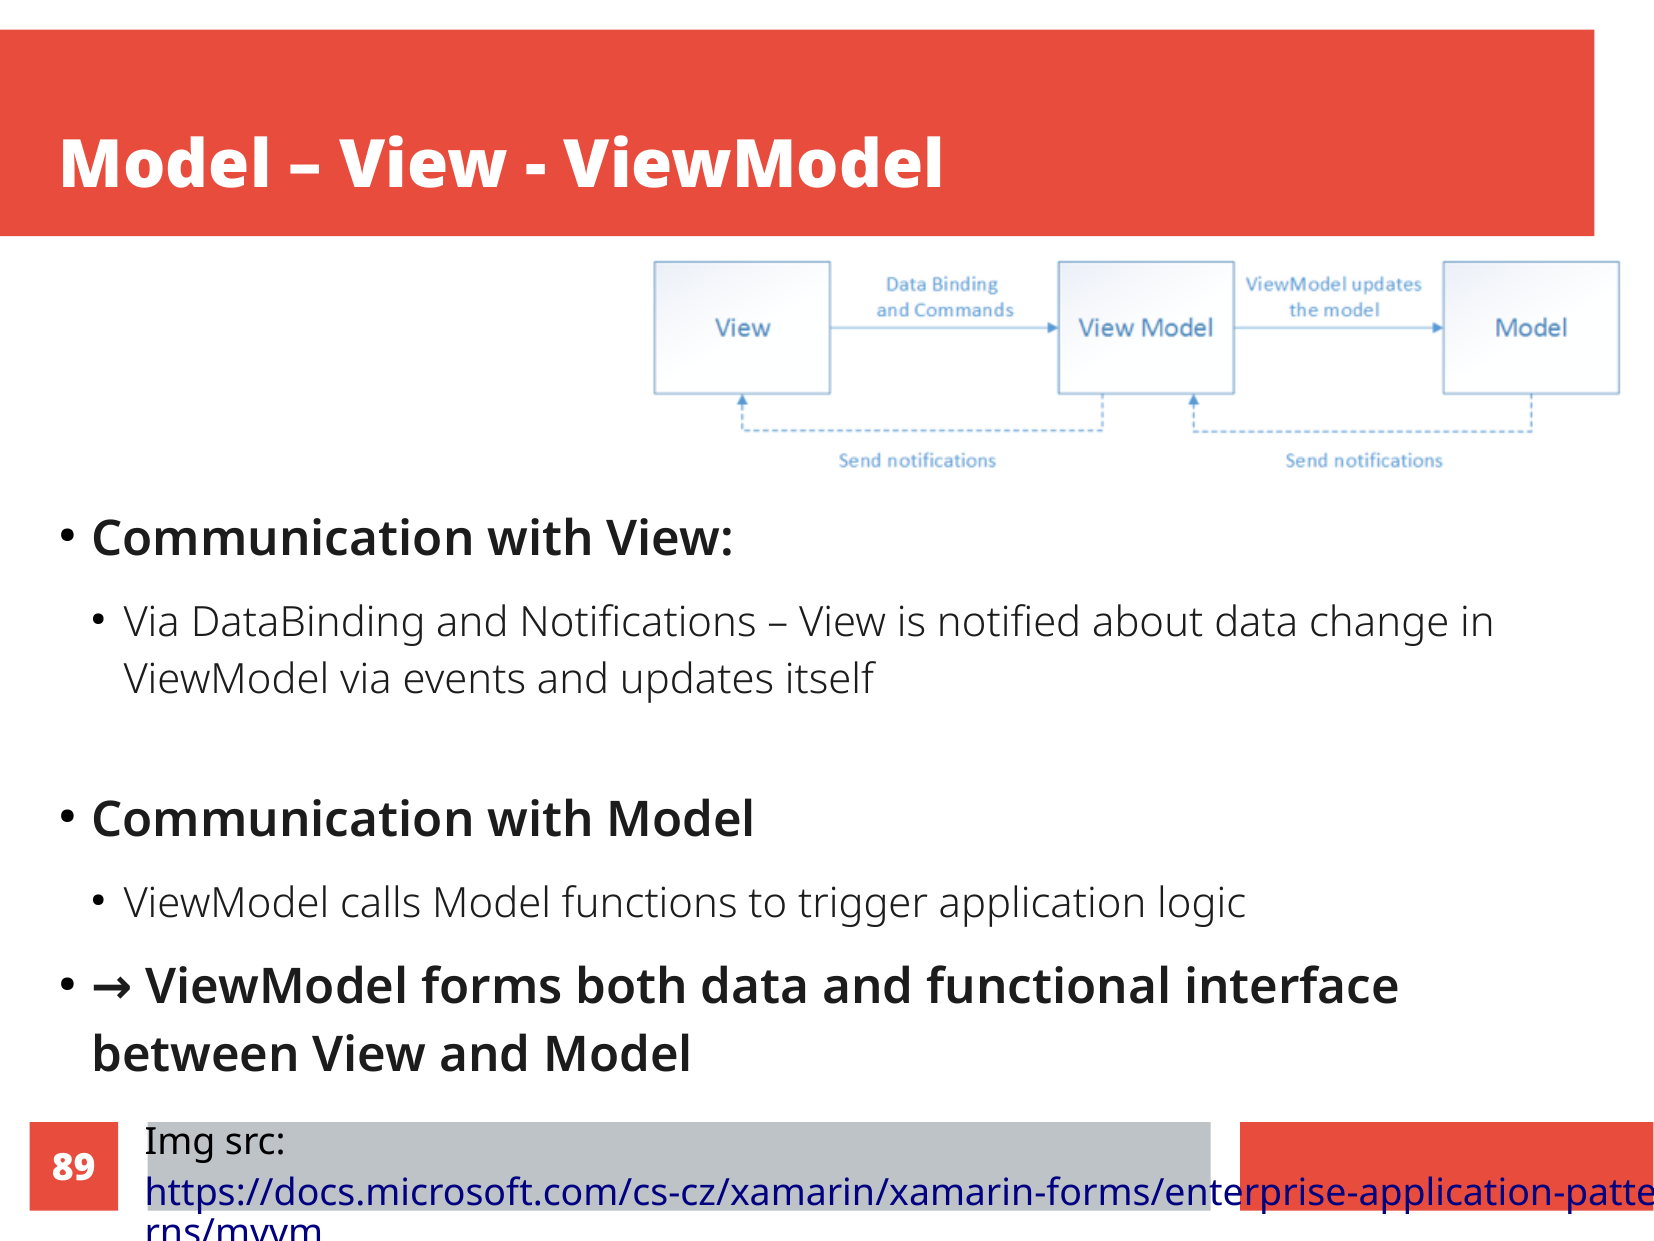

# Model – View - ViewModel
Communication with View:
Via DataBinding and Notifications – View is notified about data change in ViewModel via events and updates itself
Communication with Model
ViewModel calls Model functions to trigger application logic
→ ViewModel forms both data and functional interface between View and Model
Img src: https://docs.microsoft.com/cs-cz/xamarin/xamarin-forms/enterprise-application-patterns/mvvm
89